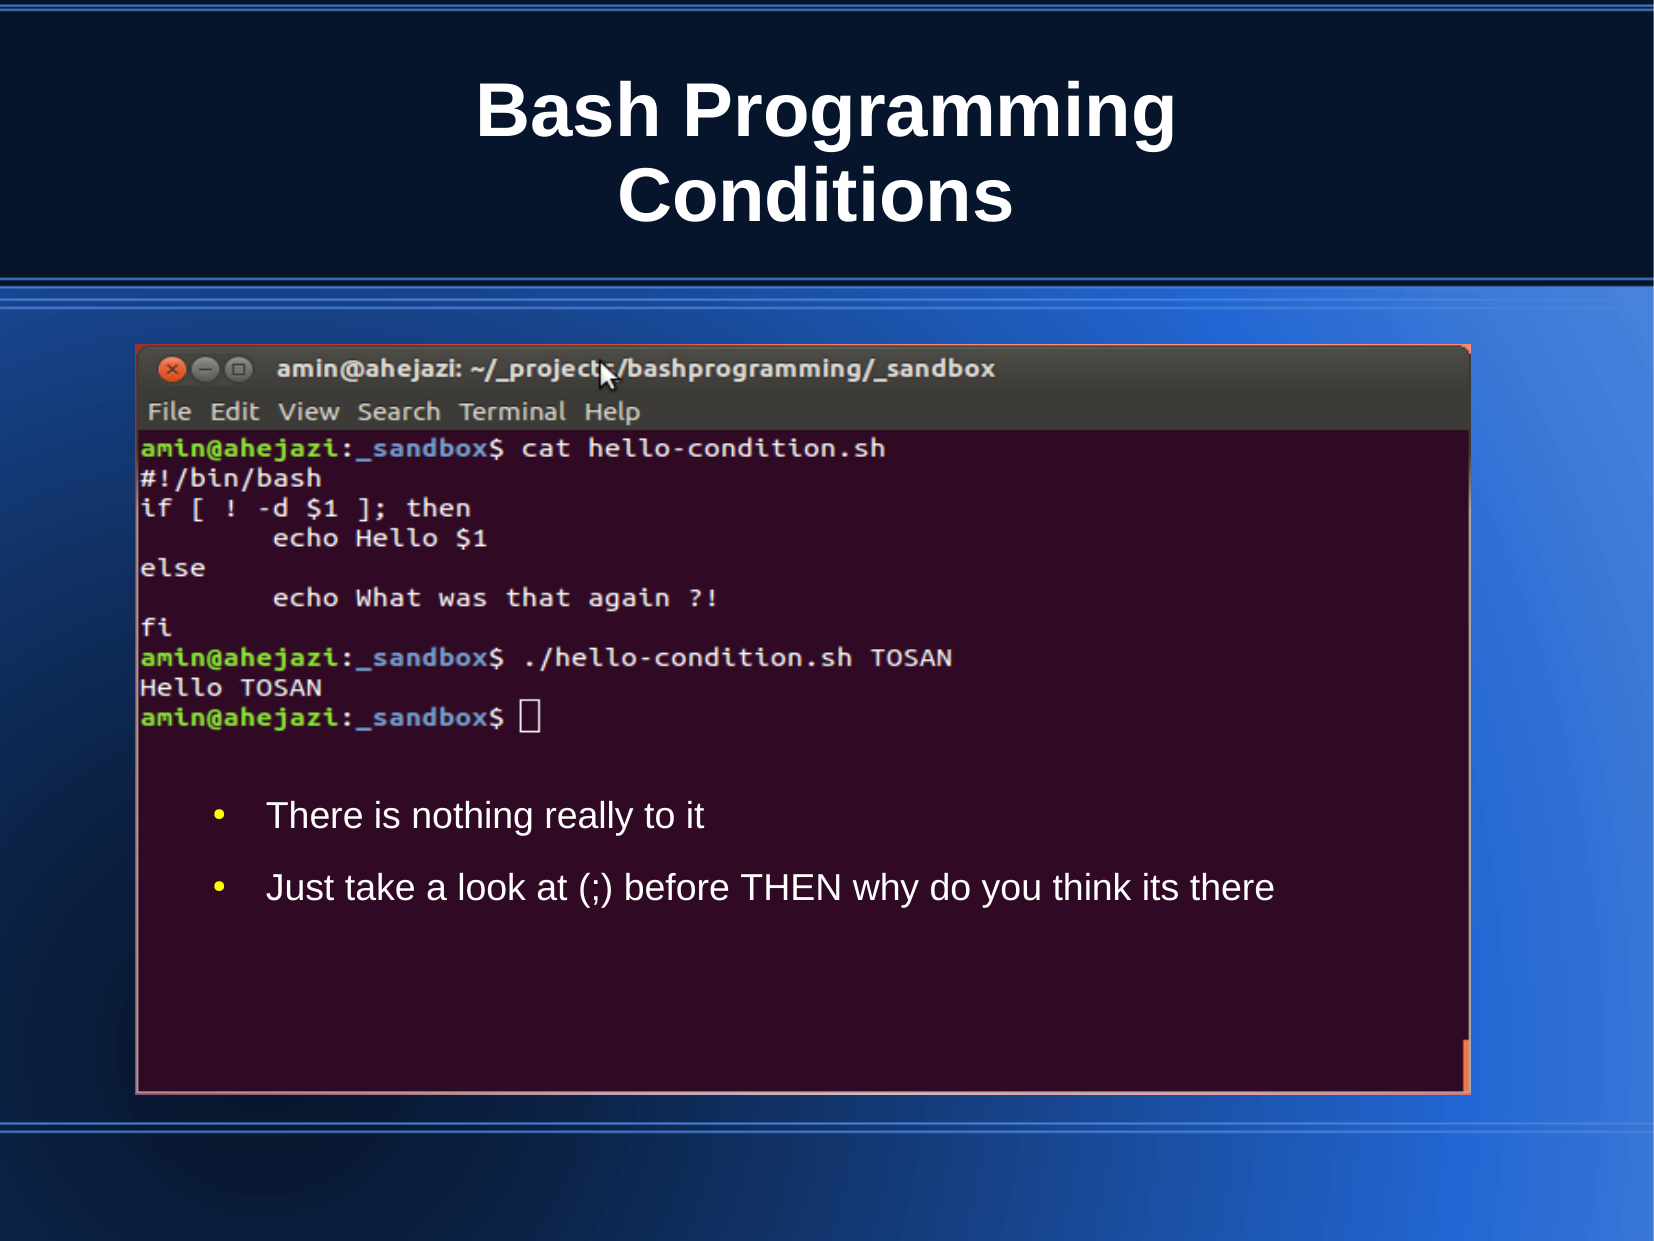

# Bash Programming Conditions
There is nothing really to it
Just take a look at (;) before THEN why do you think its there